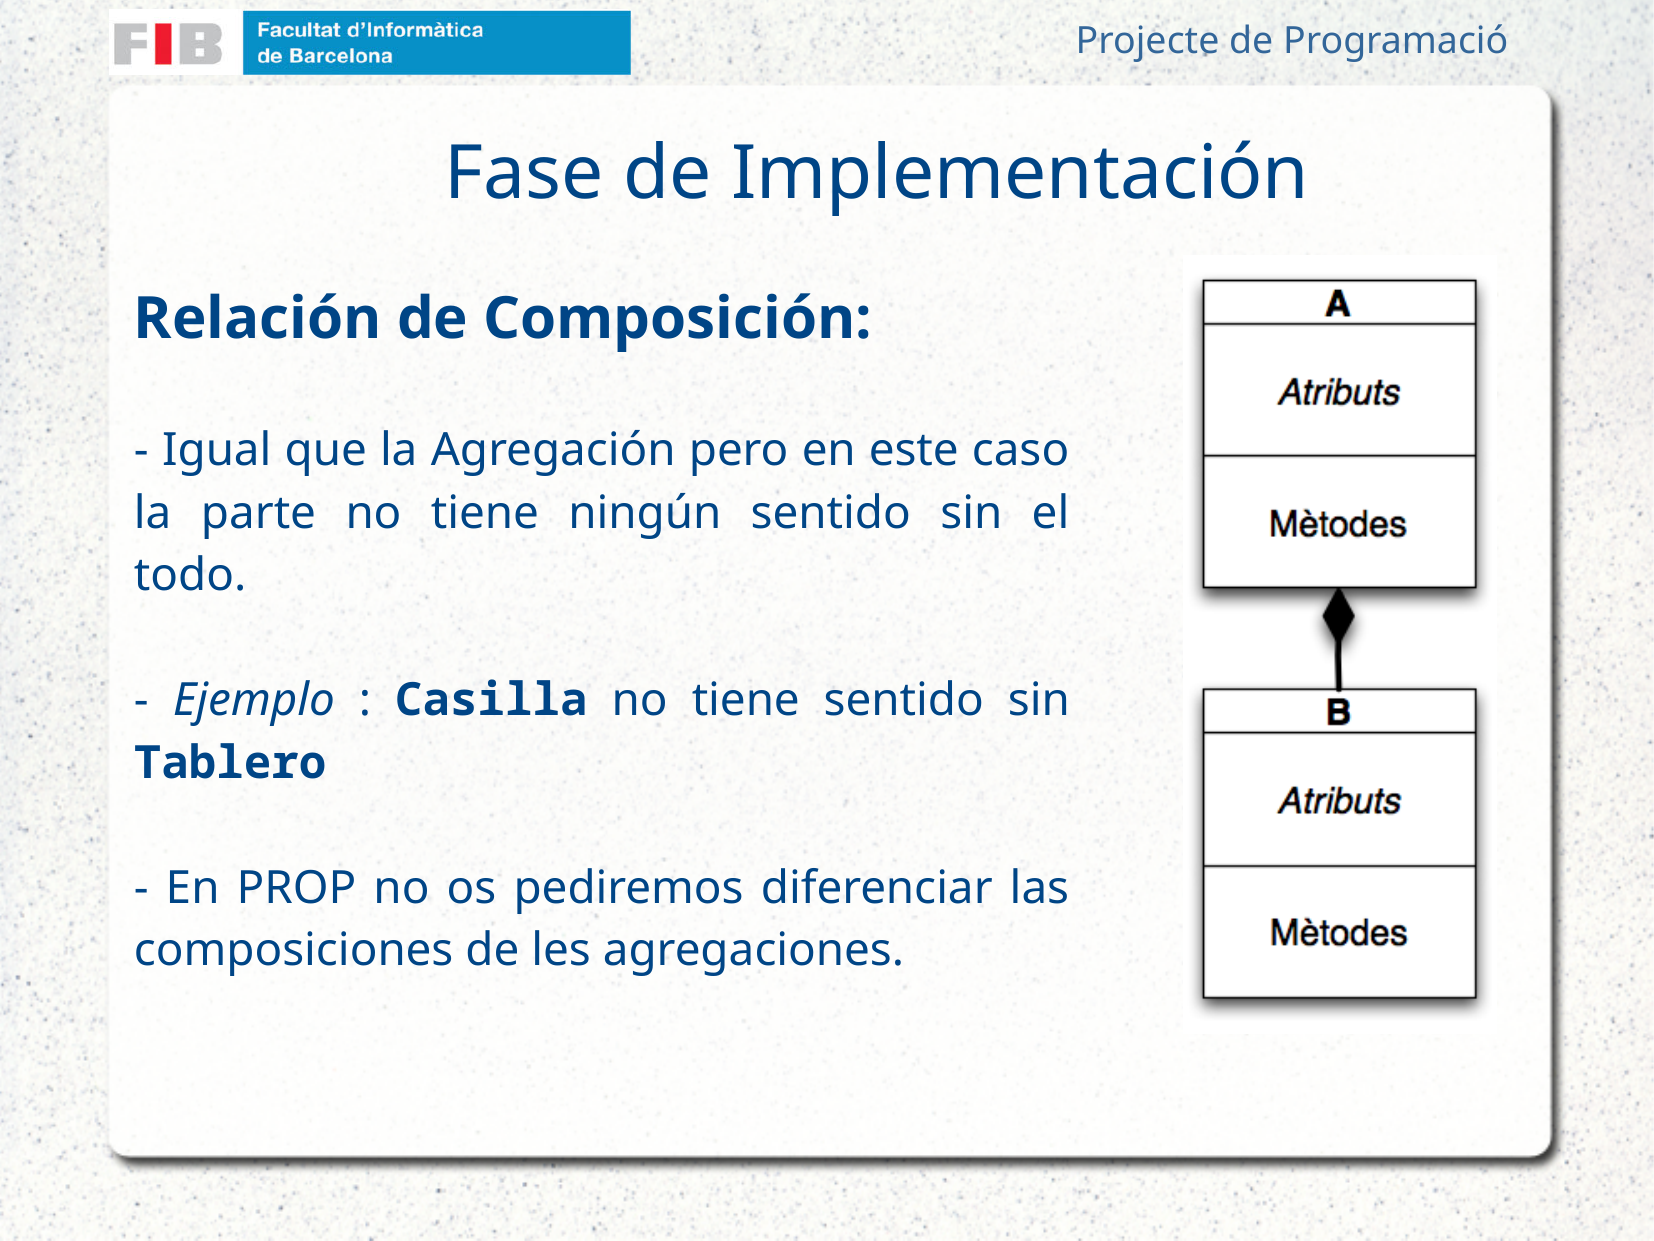

Projecte de Programació
Fase de Implementación
Relación de Composición:
- Igual que la Agregación pero en este caso la parte no tiene ningún sentido sin el todo.
- Ejemplo : Casilla no tiene sentido sin Tablero
- En PROP no os pediremos diferenciar las composiciones de les agregaciones.